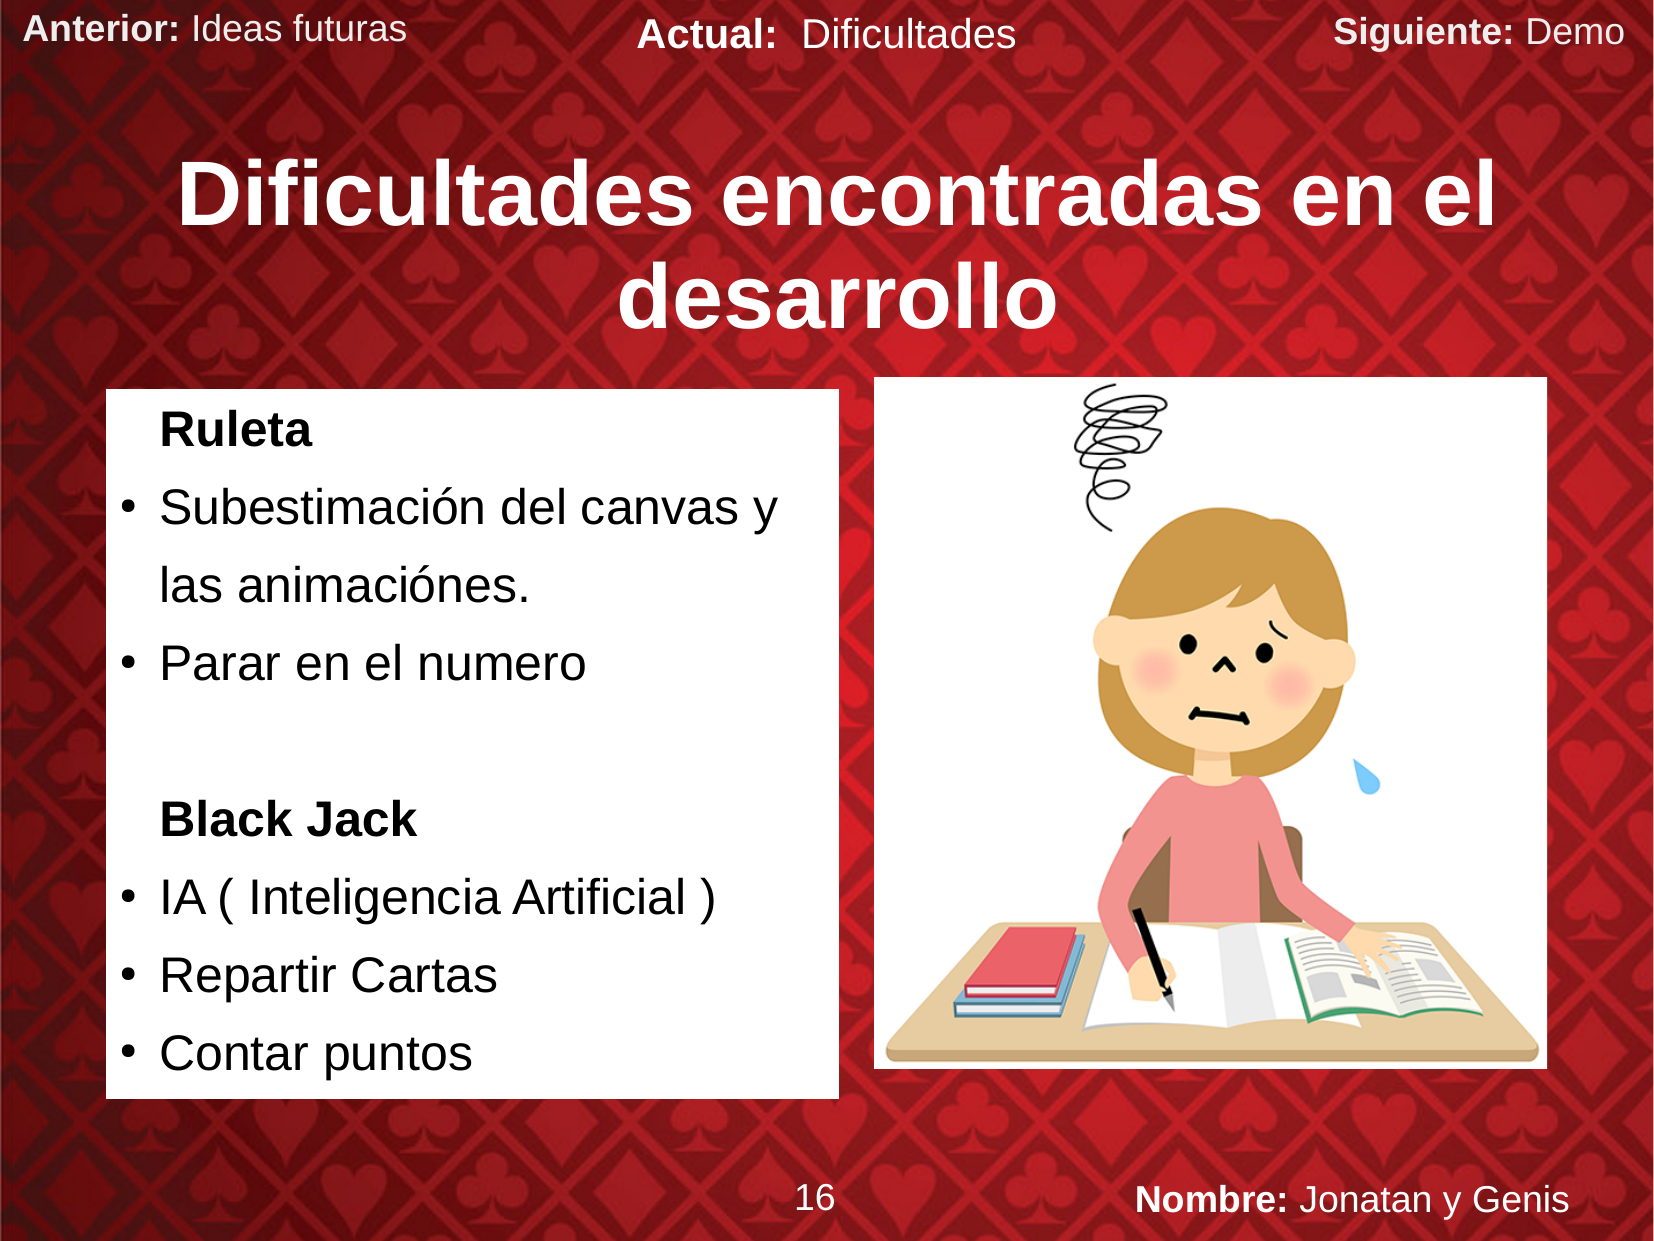

Actual: Dificultades
 Anterior: Ideas futuras
 Siguiente: Demo
# Dificultades encontradas en el desarrollo
Ruleta
Subestimación del canvas y
las animaciónes.
Parar en el numero
Black Jack
IA ( Inteligencia Artificial )
Repartir Cartas
Contar puntos
16
Nombre: Jonatan y Genis